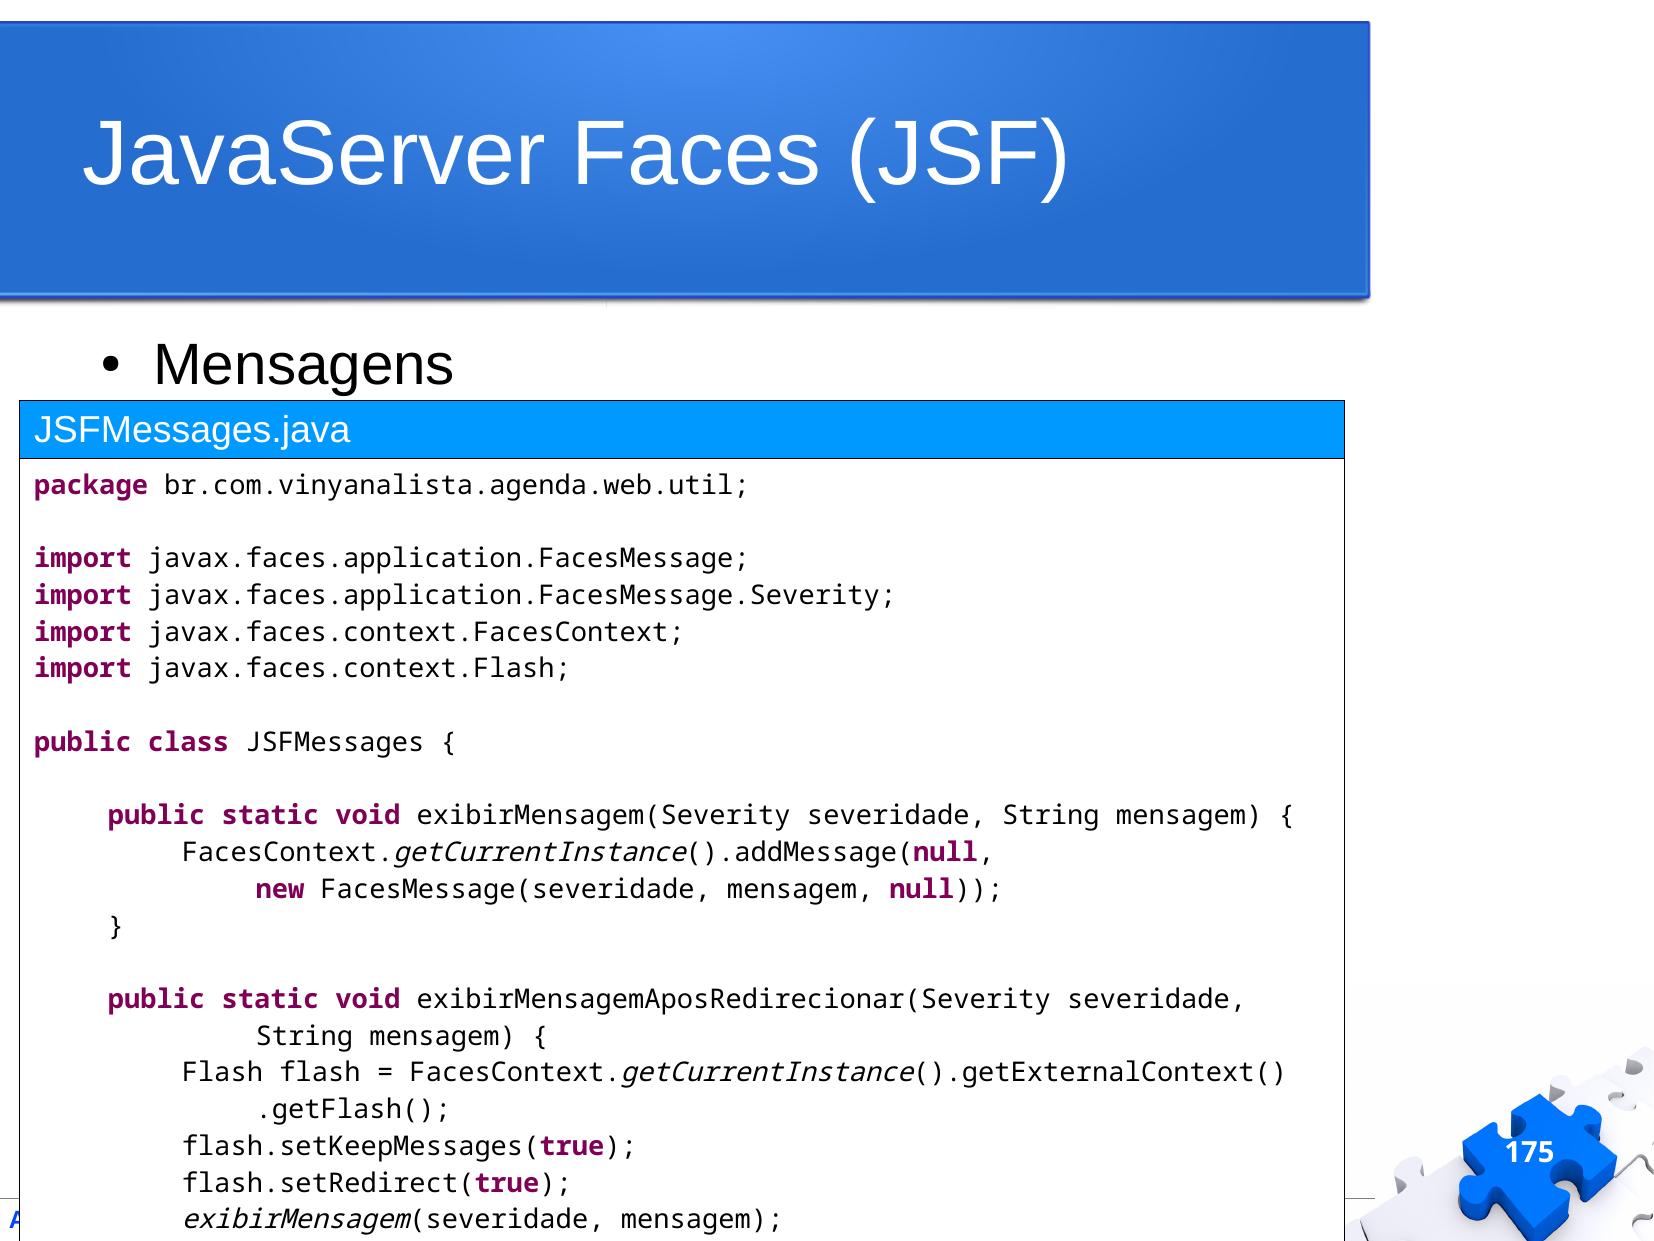

# JavaServer Faces (JSF)
Mensagens
| JSFMessages.java |
| --- |
| package br.com.vinyanalista.agenda.web.util; import javax.faces.application.FacesMessage; import javax.faces.application.FacesMessage.Severity; import javax.faces.context.FacesContext; import javax.faces.context.Flash; public class JSFMessages { public static void exibirMensagem(Severity severidade, String mensagem) { FacesContext.getCurrentInstance().addMessage(null, new FacesMessage(severidade, mensagem, null)); } public static void exibirMensagemAposRedirecionar(Severity severidade, String mensagem) { Flash flash = FacesContext.getCurrentInstance().getExternalContext() .getFlash(); flash.setKeepMessages(true); flash.setRedirect(true); exibirMensagem(severidade, mensagem); } } |
175